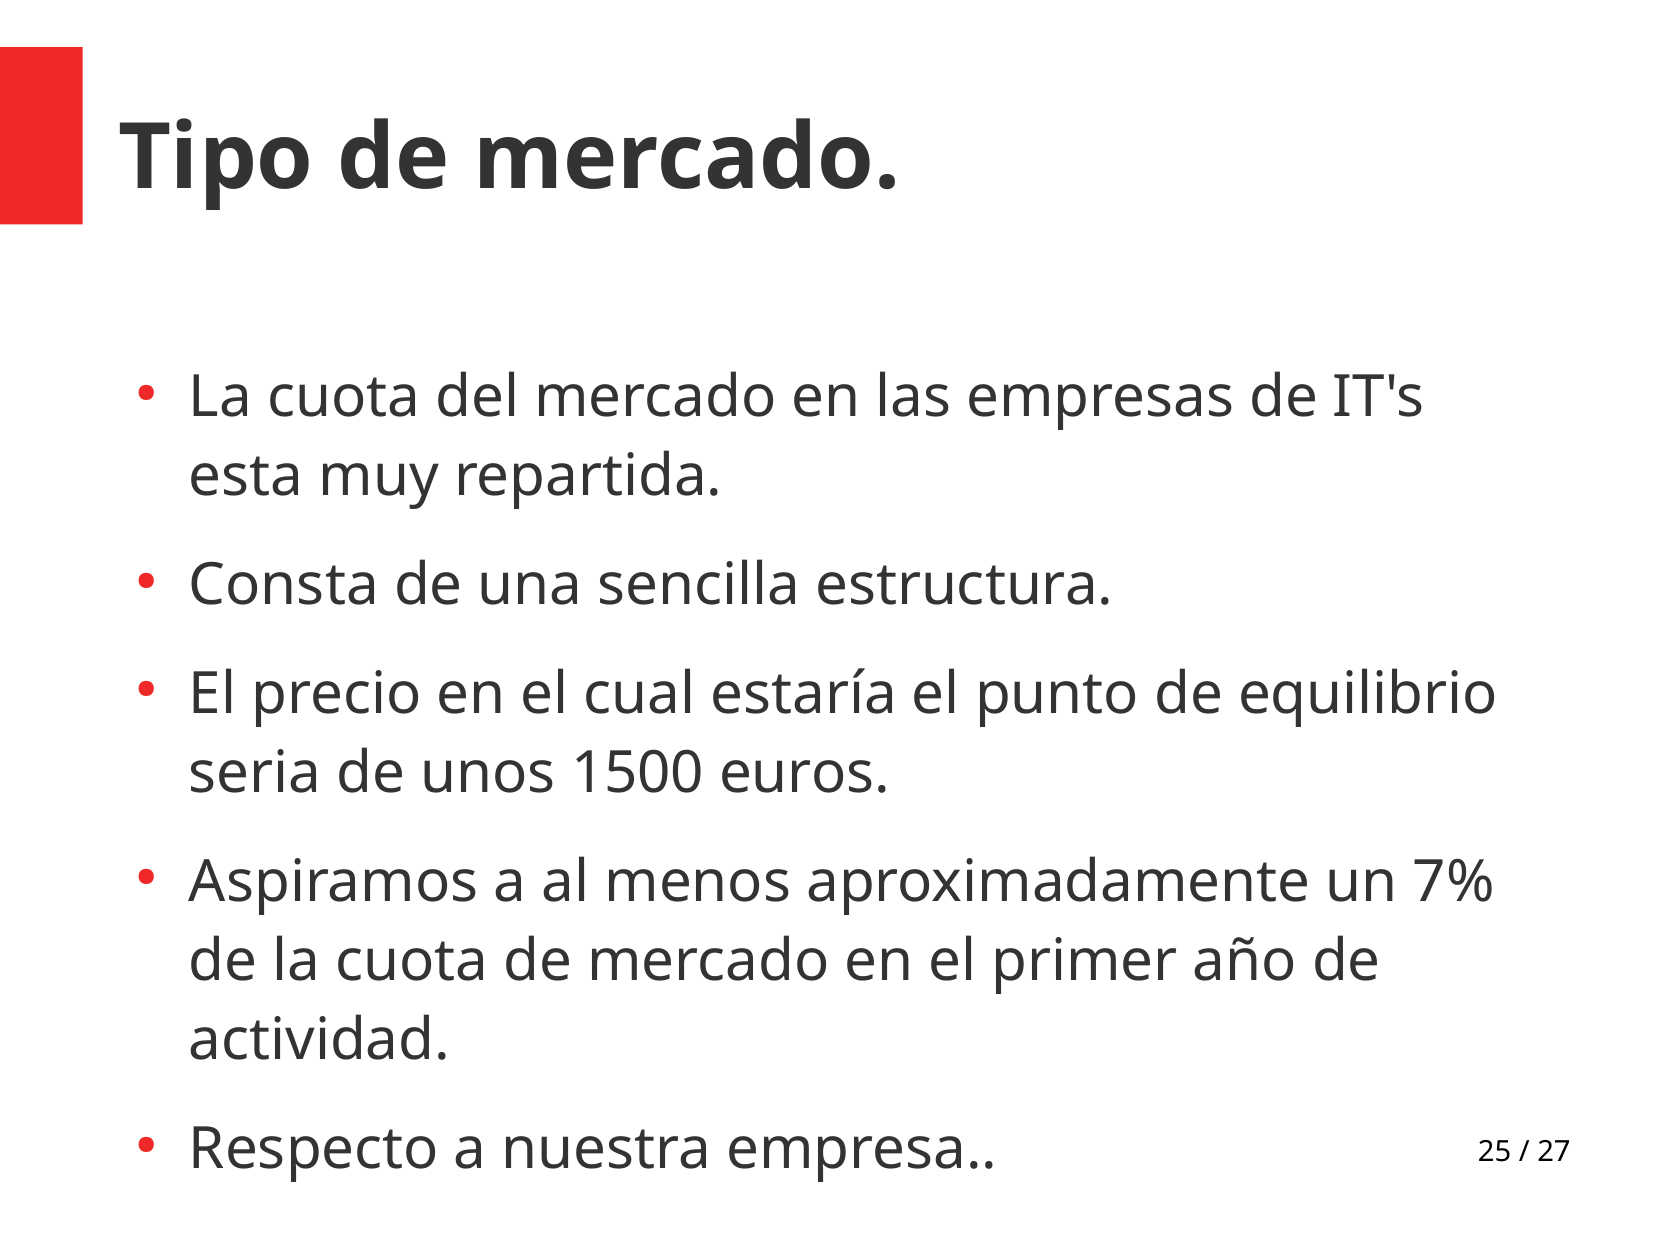

# Tipo de mercado.
La cuota del mercado en las empresas de IT's esta muy repartida.
Consta de una sencilla estructura.
El precio en el cual estaría el punto de equilibrio seria de unos 1500 euros.
Aspiramos a al menos aproximadamente un 7% de la cuota de mercado en el primer año de actividad.
Respecto a nuestra empresa..
25